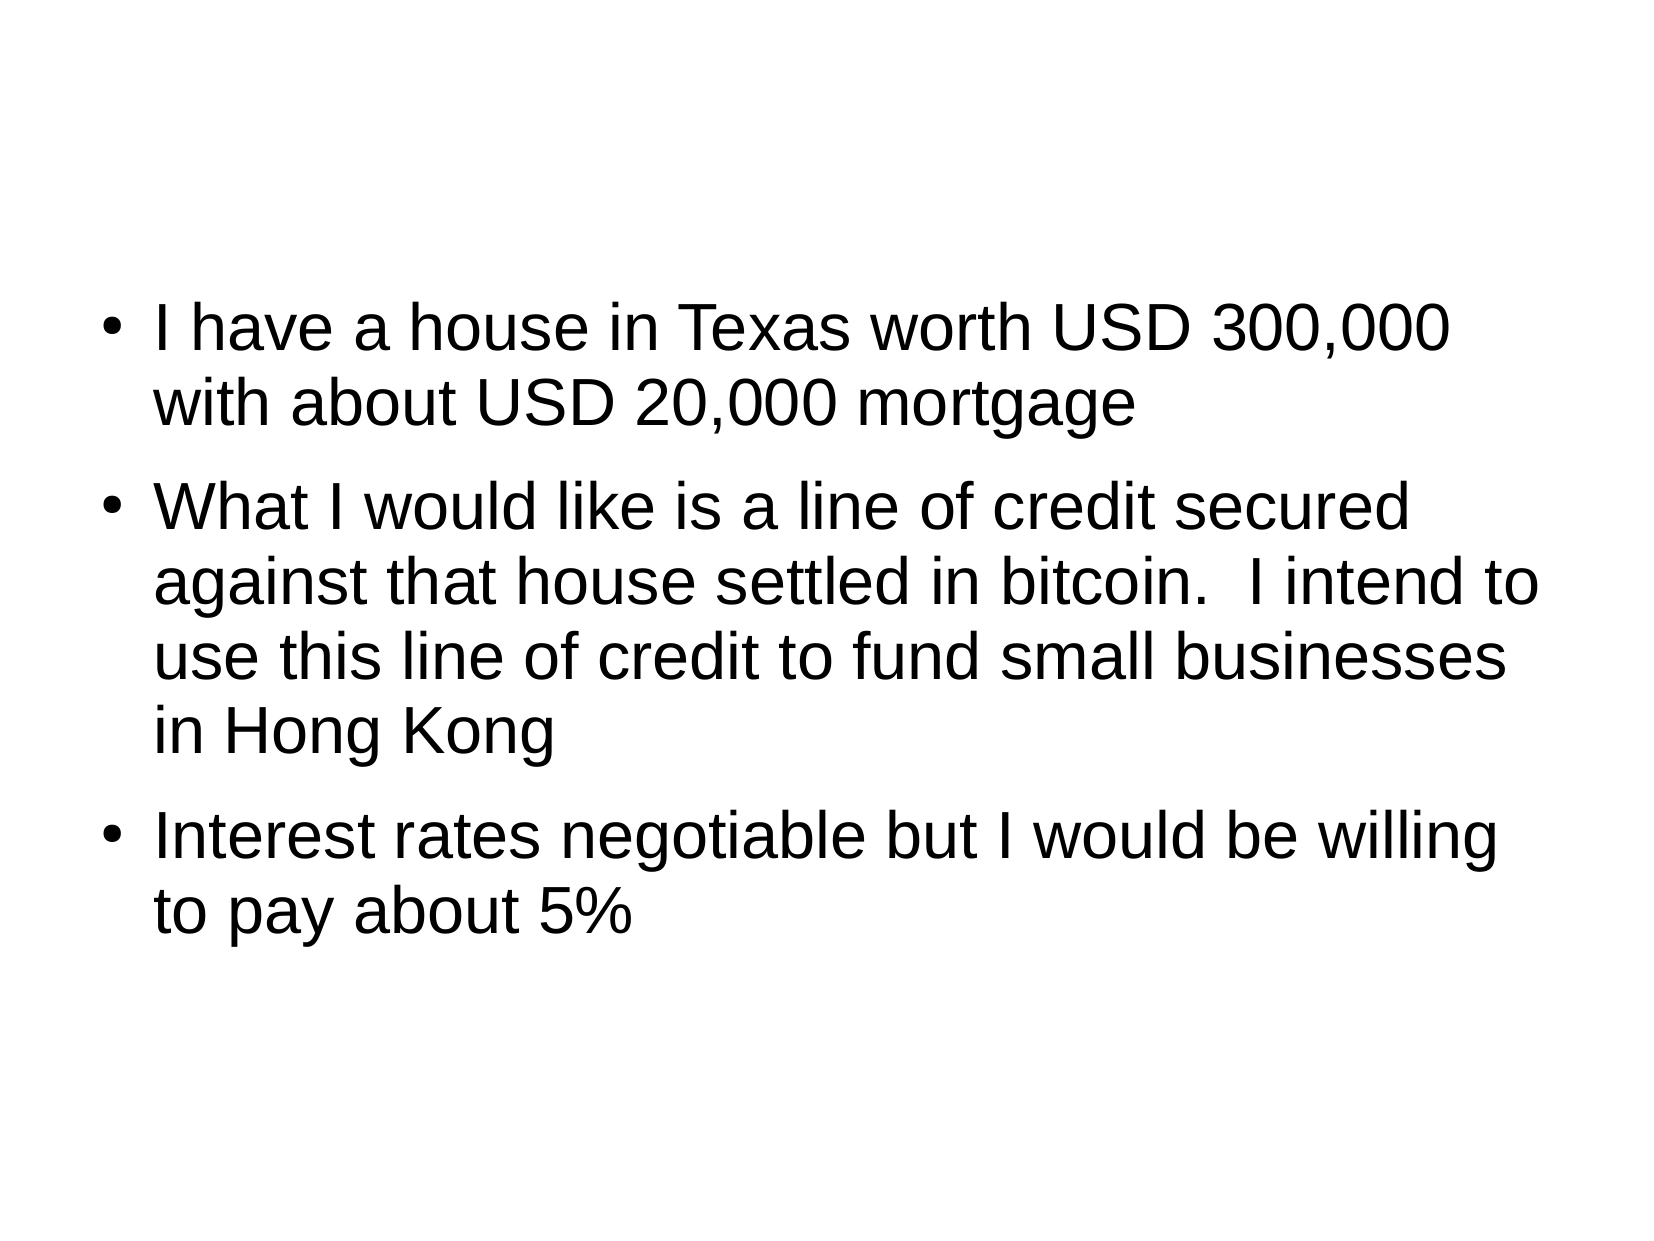

#
I have a house in Texas worth USD 300,000 with about USD 20,000 mortgage
What I would like is a line of credit secured against that house settled in bitcoin. I intend to use this line of credit to fund small businesses in Hong Kong
Interest rates negotiable but I would be willing to pay about 5%